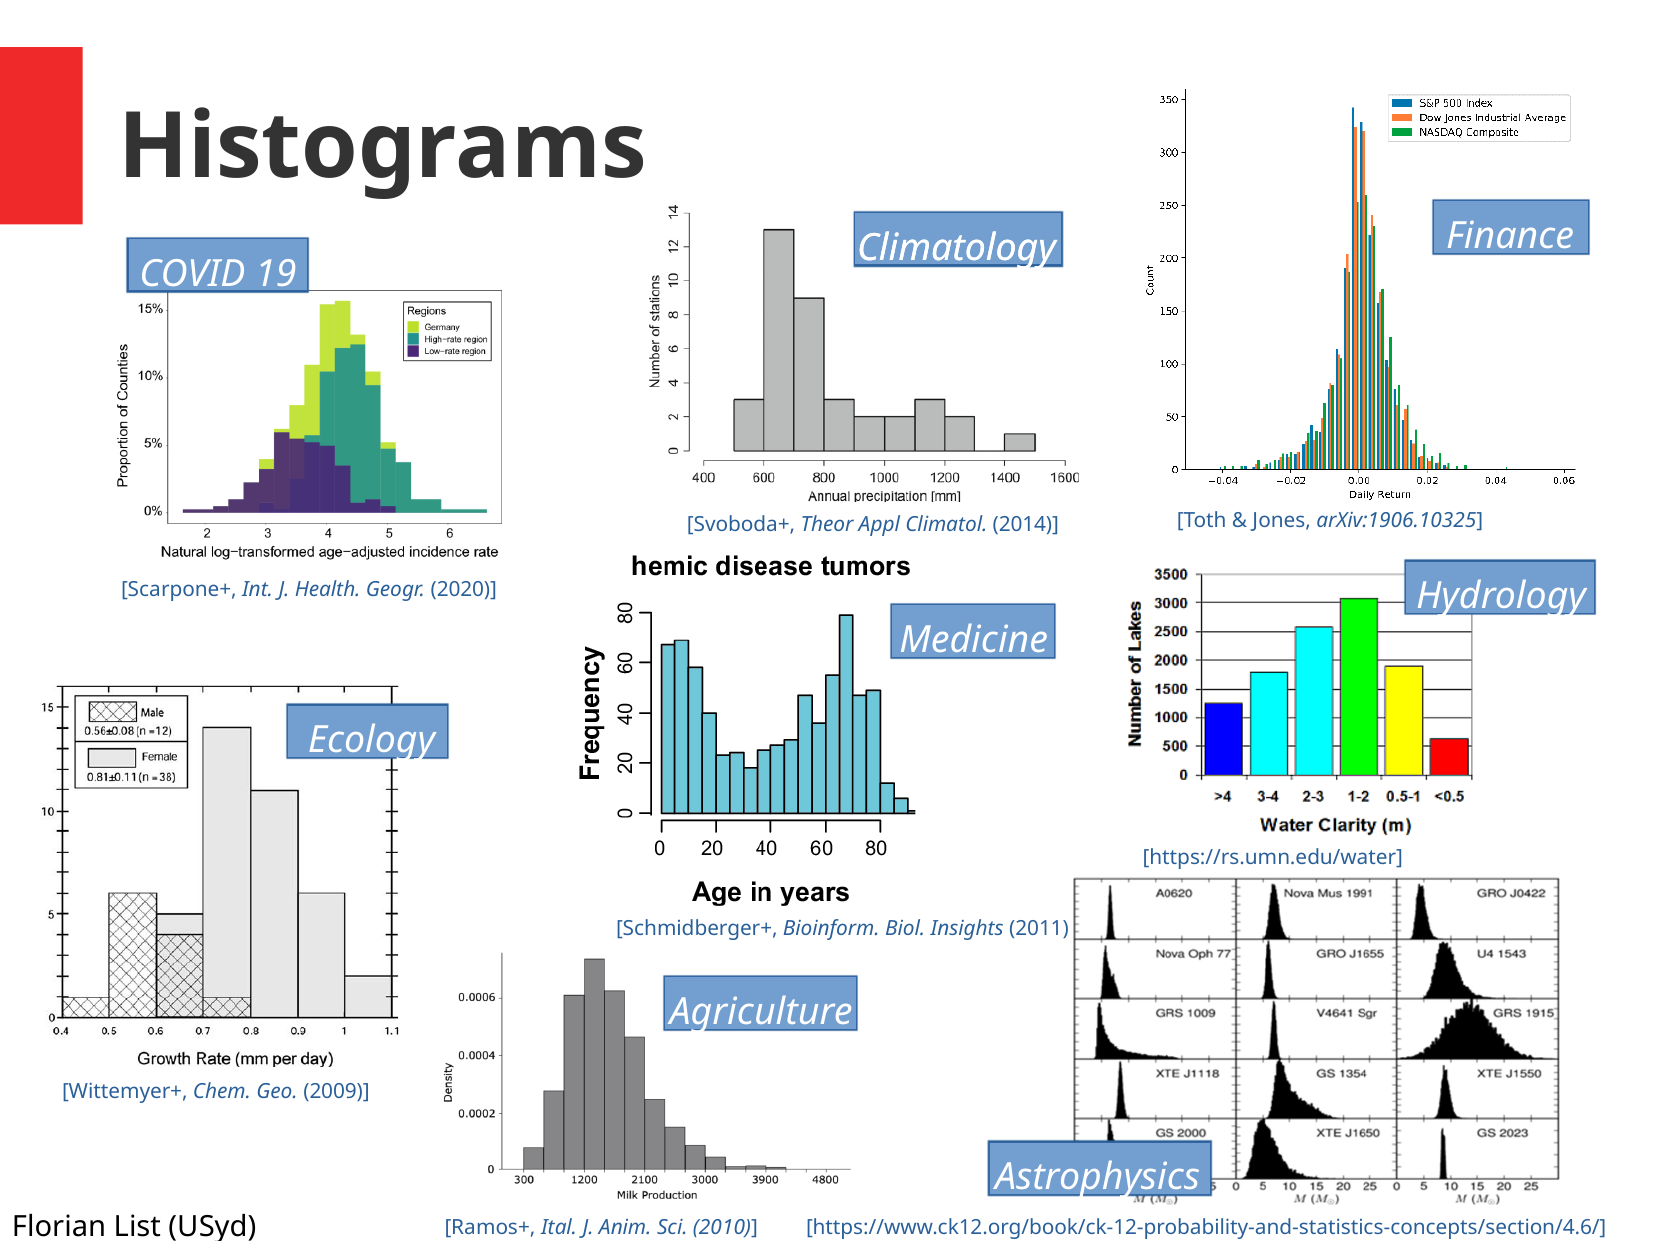

# Histograms
Finance
Climatology
Climatology
COVID 19
[Toth & Jones, arXiv:1906.10325]
[Svoboda+, Theor Appl Climatol. (2014)]
Hydrology
[Scarpone+, Int. J. Health. Geogr. (2020)]
Medicine
Ecology
[https://rs.umn.edu/water]
[Schmidberger+, Bioinform. Biol. Insights (2011)]
Agriculture
[Wittemyer+, Chem. Geo. (2009)]
Astrophysics
[Ramos+, Ital. J. Anim. Sci. (2010)]
[https://www.ck12.org/book/ck-12-probability-and-statistics-concepts/section/4.6/]